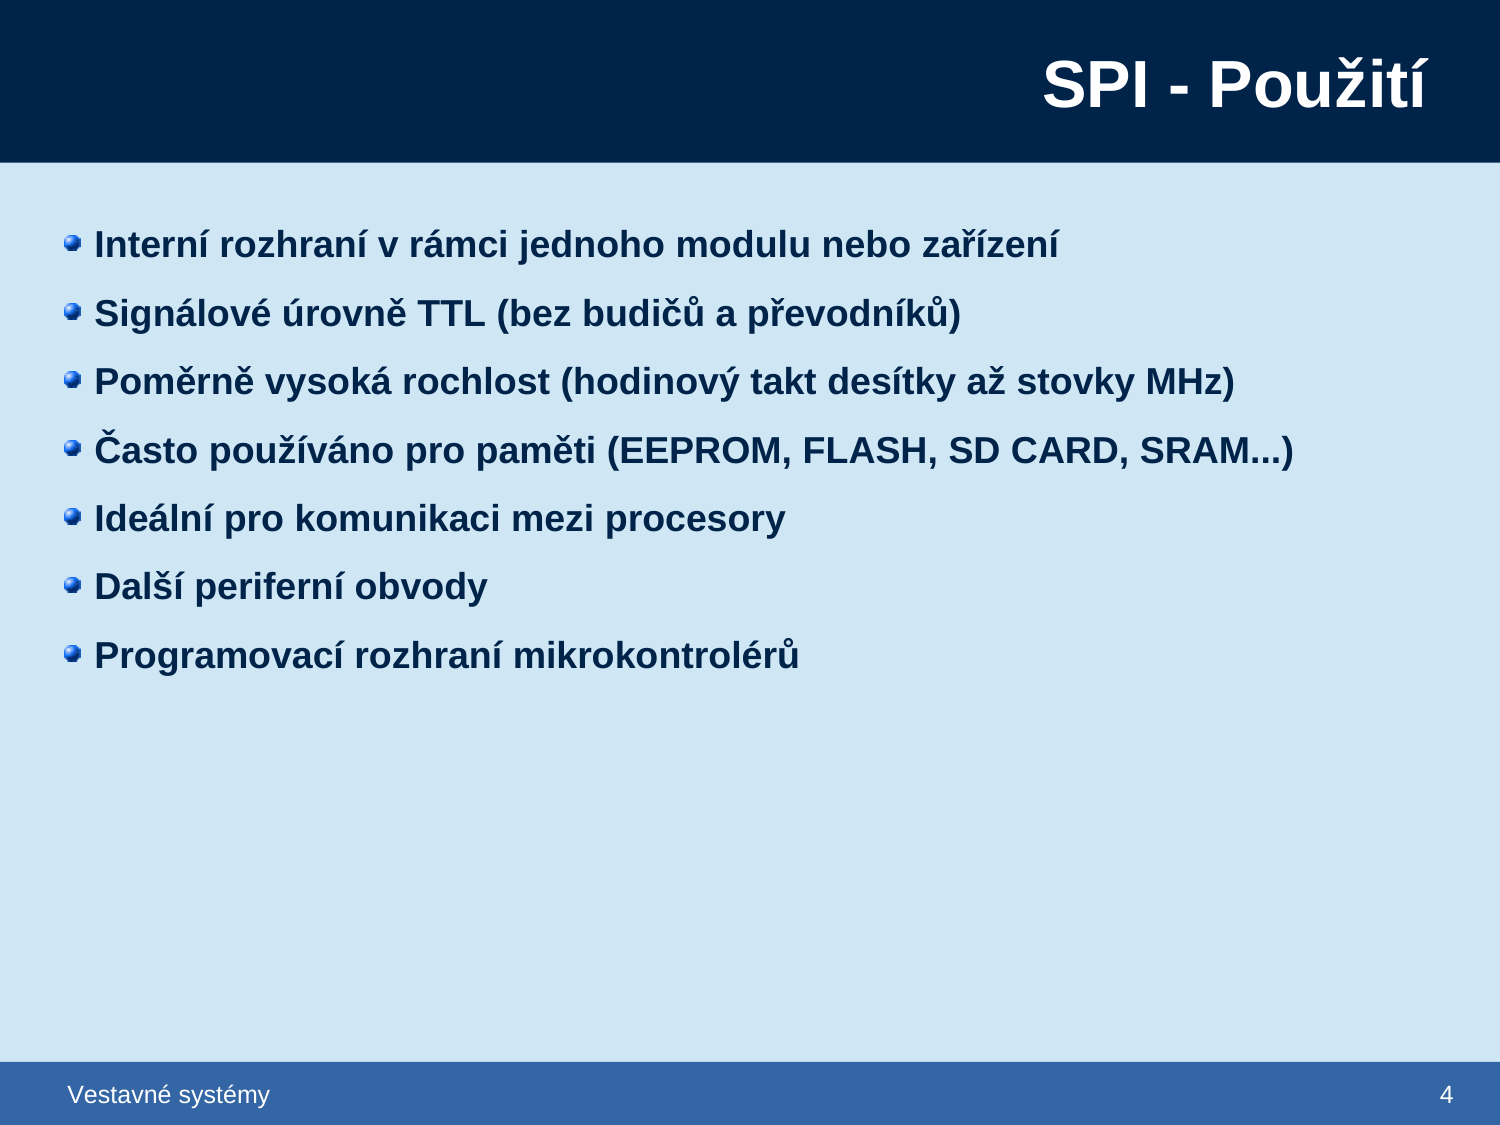

# SPI - Použití
Interní rozhraní v rámci jednoho modulu nebo zařízení
Signálové úrovně TTL (bez budičů a převodníků)
Poměrně vysoká rochlost (hodinový takt desítky až stovky MHz)
Často používáno pro paměti (EEPROM, FLASH, SD CARD, SRAM...)
Ideální pro komunikaci mezi procesory
Další periferní obvody
Programovací rozhraní mikrokontrolérů